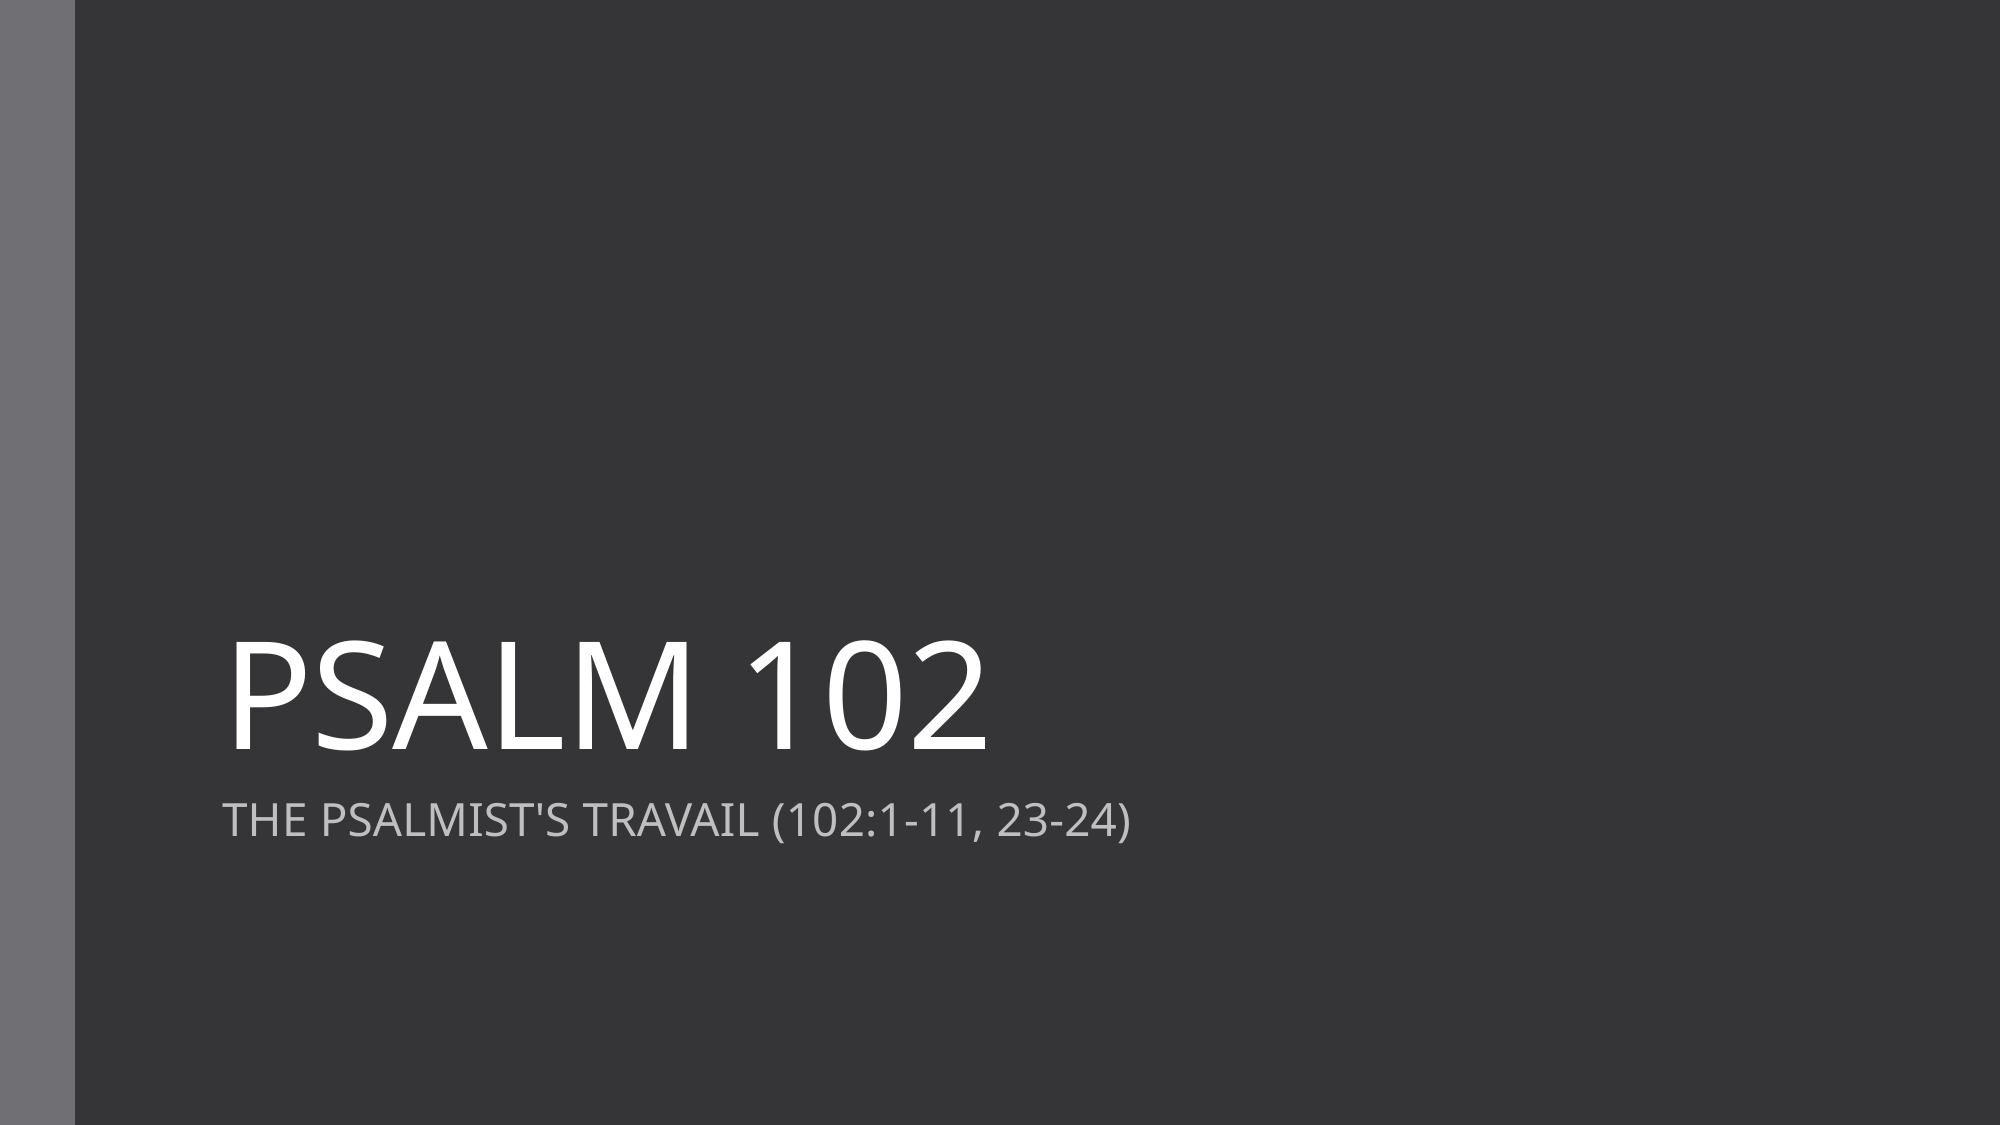

# PSALM 102
THE PSALMIST'S TRAVAIL (102:1-11, 23-24)